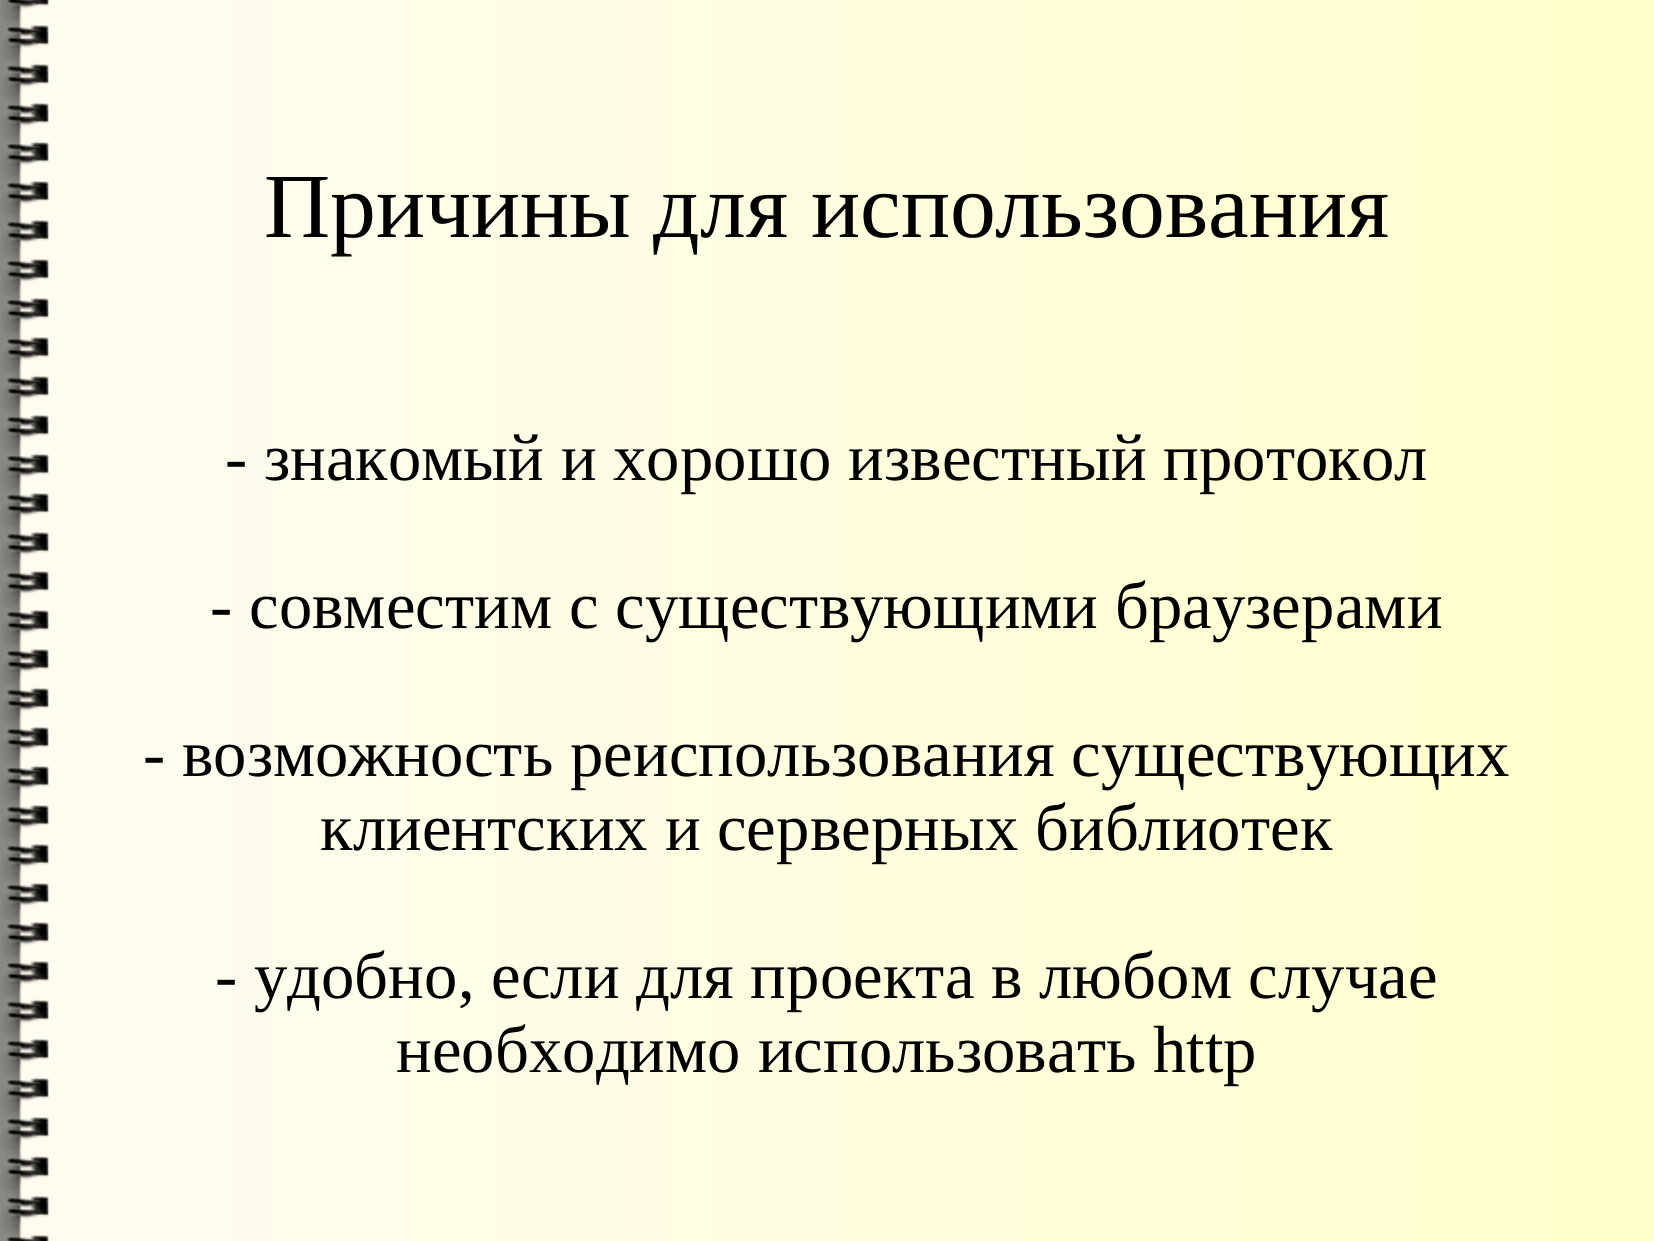

# Причины для использования
- знакомый и хорошо известный протокол
- совместим с существующими браузерами
- возможность реиспользования существующих клиентских и серверных библиотек
- удобно, если для проекта в любом случае необходимо использовать http